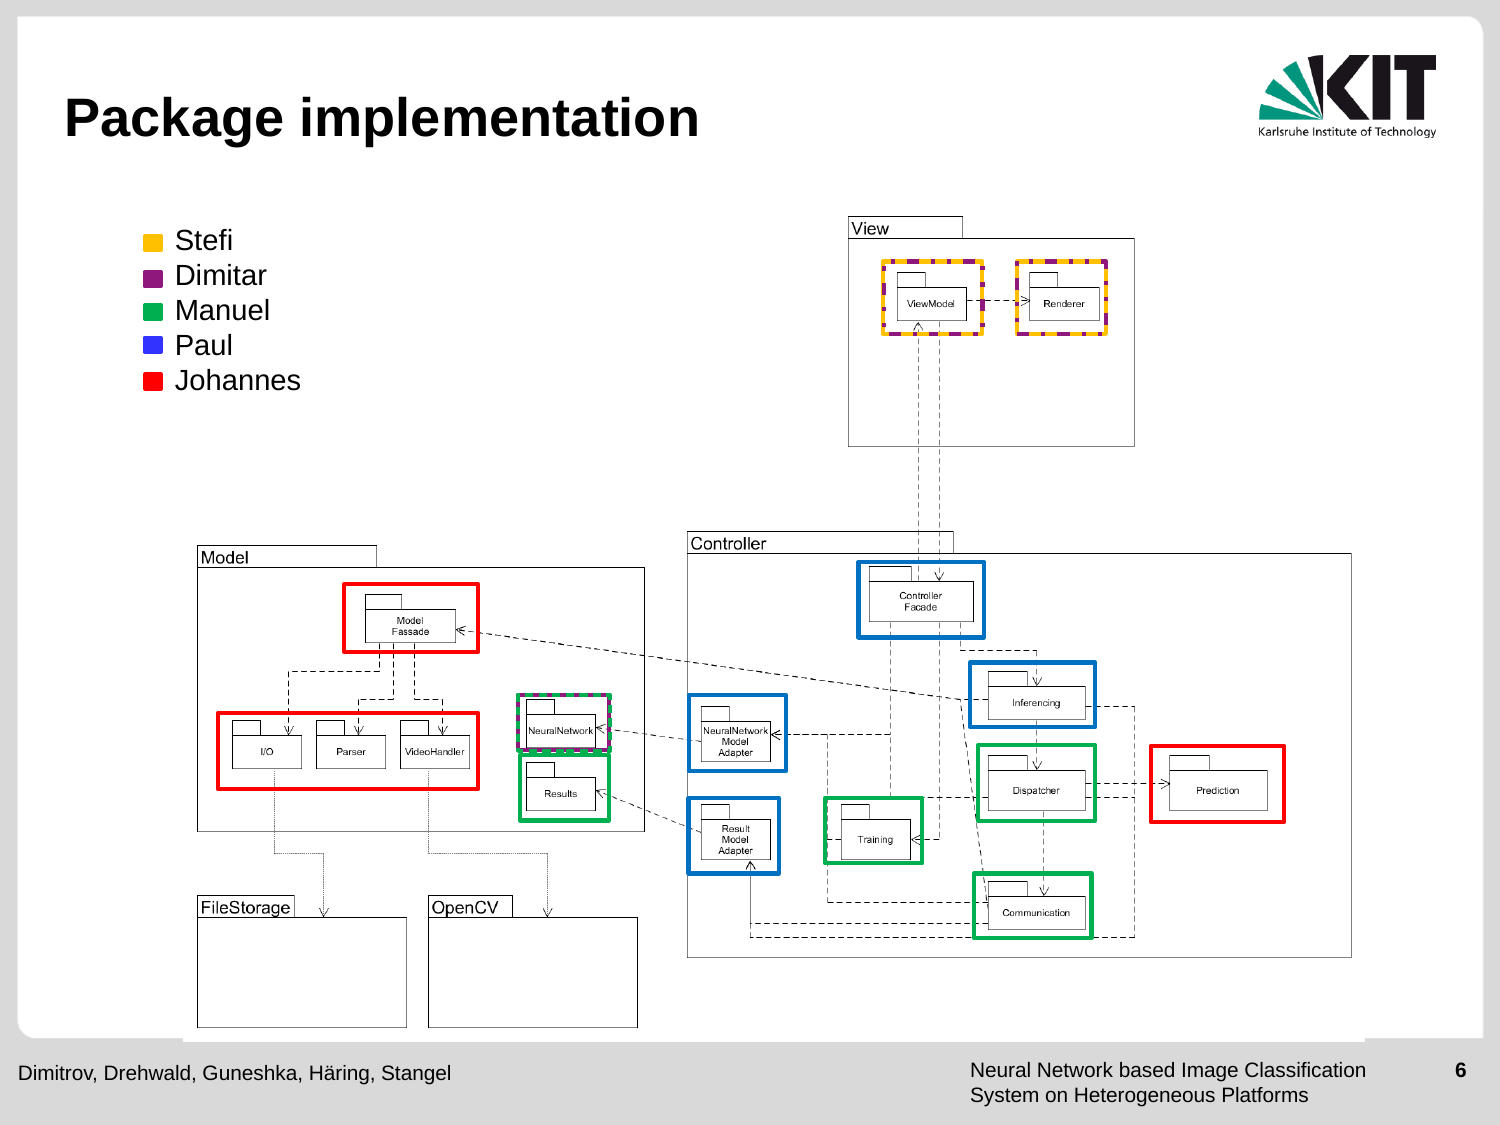

# Package implementation
Stefi
Dimitar
Manuel
Paul
Johannes
Neural Network based Image Classification System on Heterogeneous Platforms
Dimitrov, Drehwald, Guneshka, Häring, Stangel